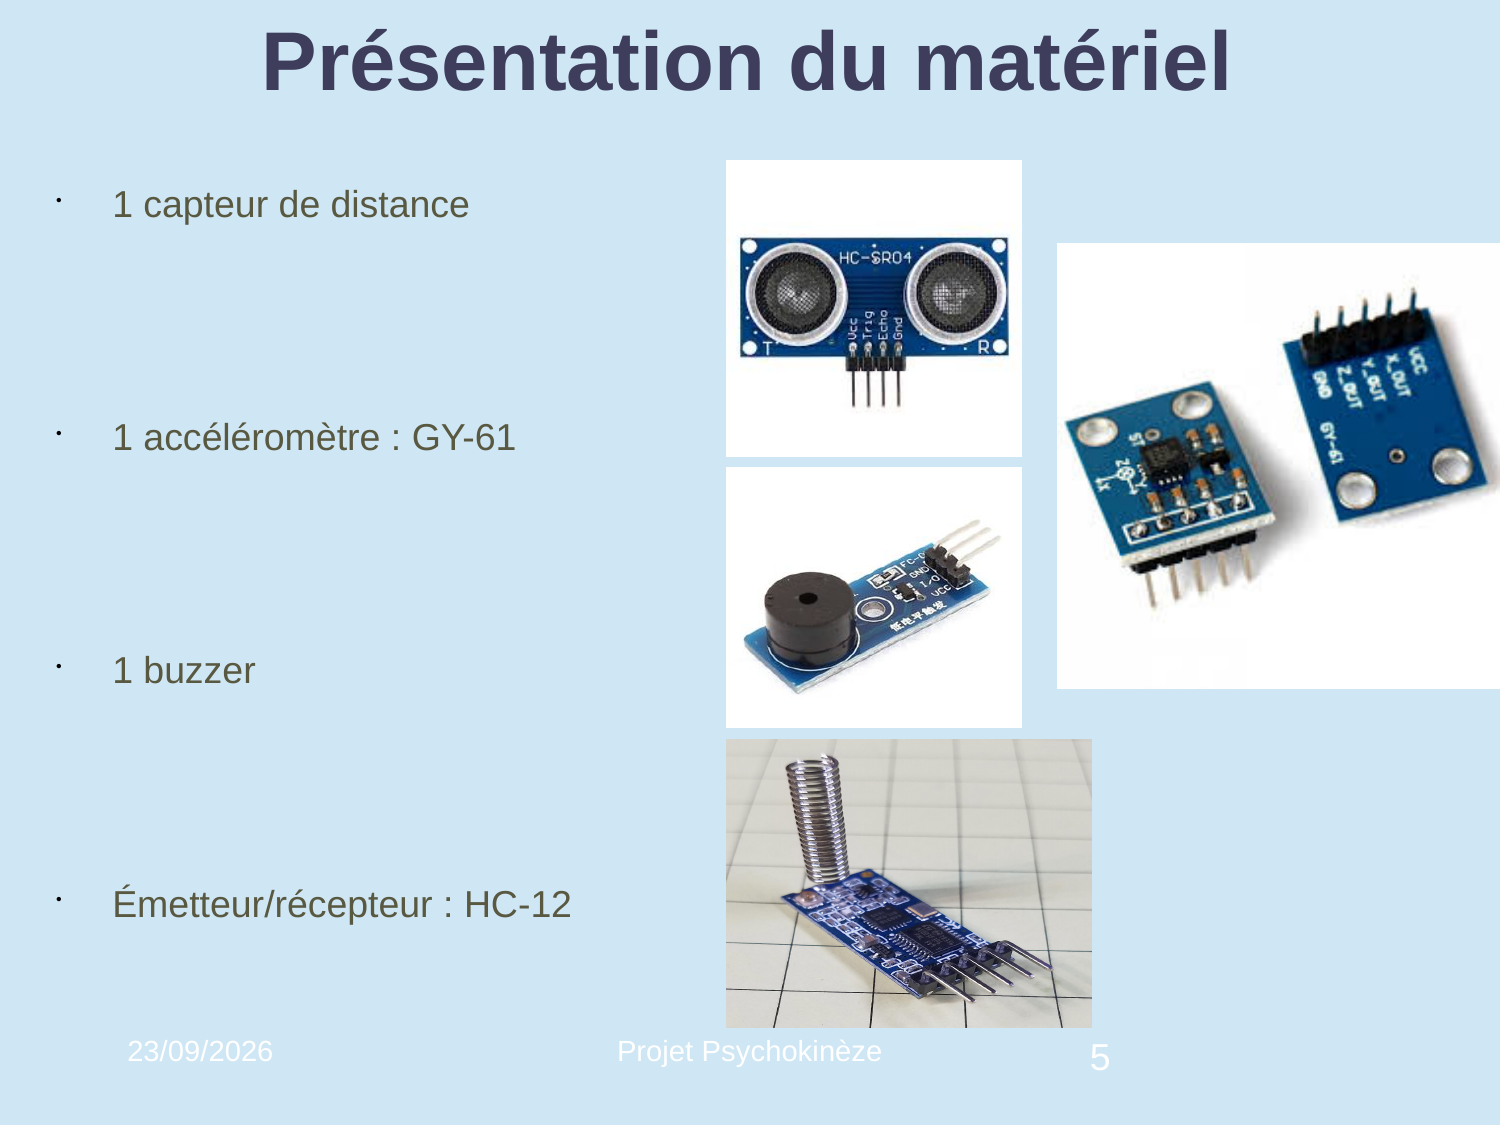

# Présentation du matériel
1 capteur de distance
1 accéléromètre : GY-61
1 buzzer
Émetteur/récepteur : HC-12